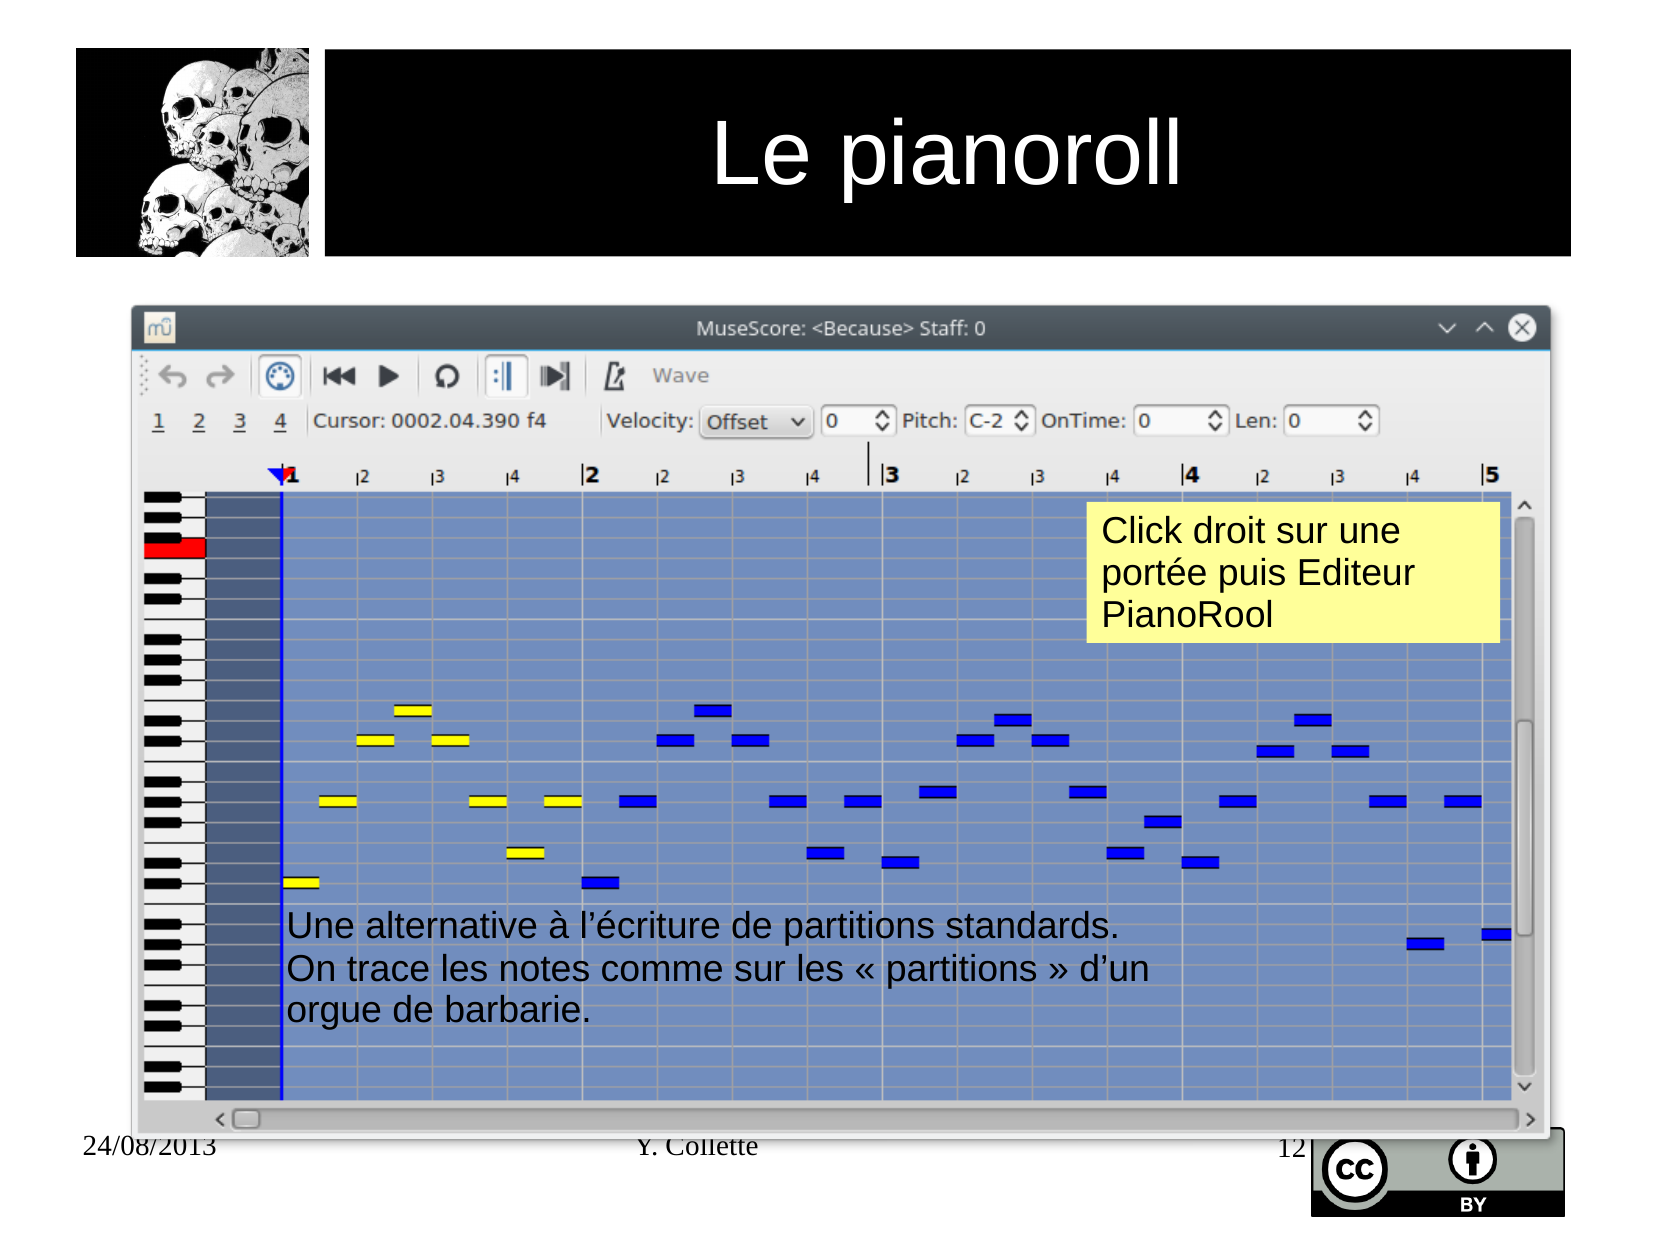

# Le pianoroll
Click droit sur une portée puis Editeur PianoRool
Une alternative à l’écriture de partitions standards.
On trace les notes comme sur les « partitions » d’un orgue de barbarie.
Y. Collette
12